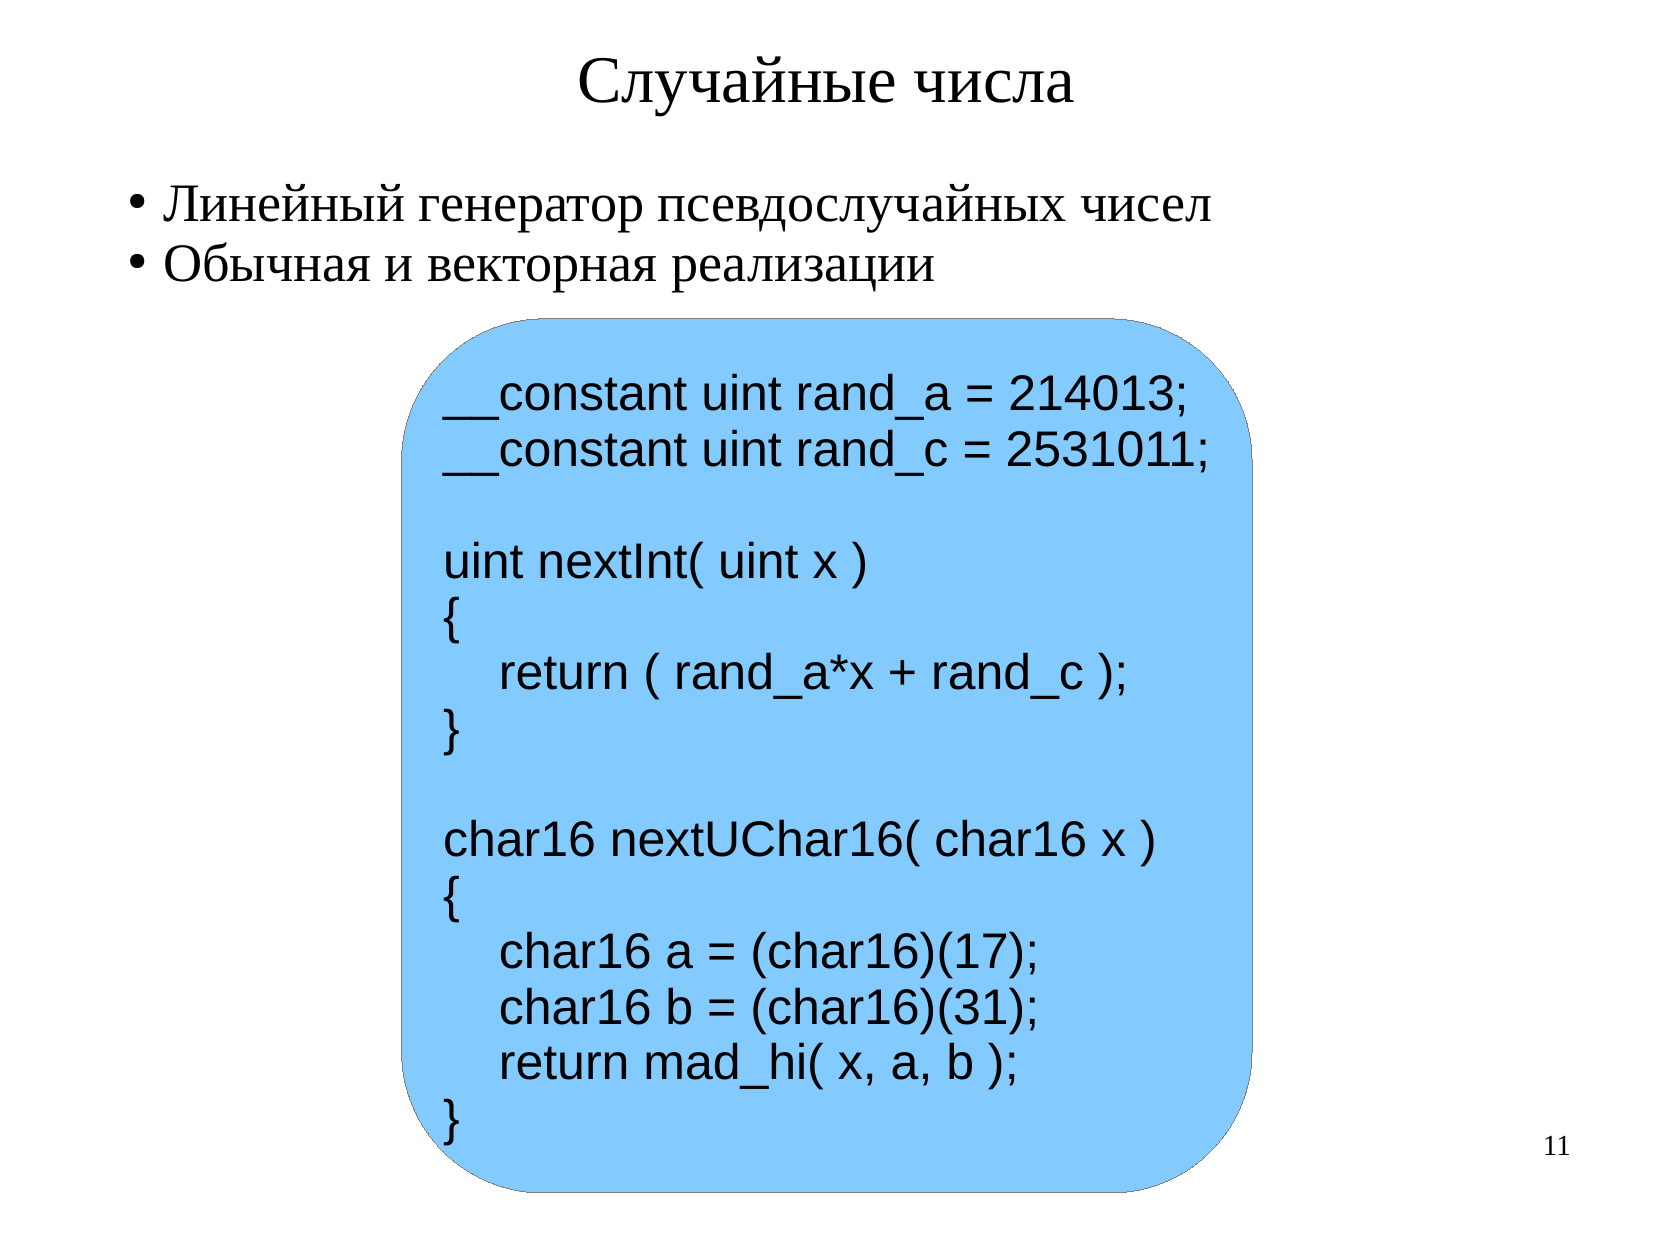

Случайные числа
Линейный генератор псевдослучайных чисел
Обычная и векторная реализации
__constant uint rand_a = 214013;
__constant uint rand_c = 2531011;
uint nextInt( uint x )
{
 return ( rand_a*x + rand_c );
}
char16 nextUChar16( char16 x )
{
 char16 a = (char16)(17);
 char16 b = (char16)(31);
 return mad_hi( x, a, b );
}
11